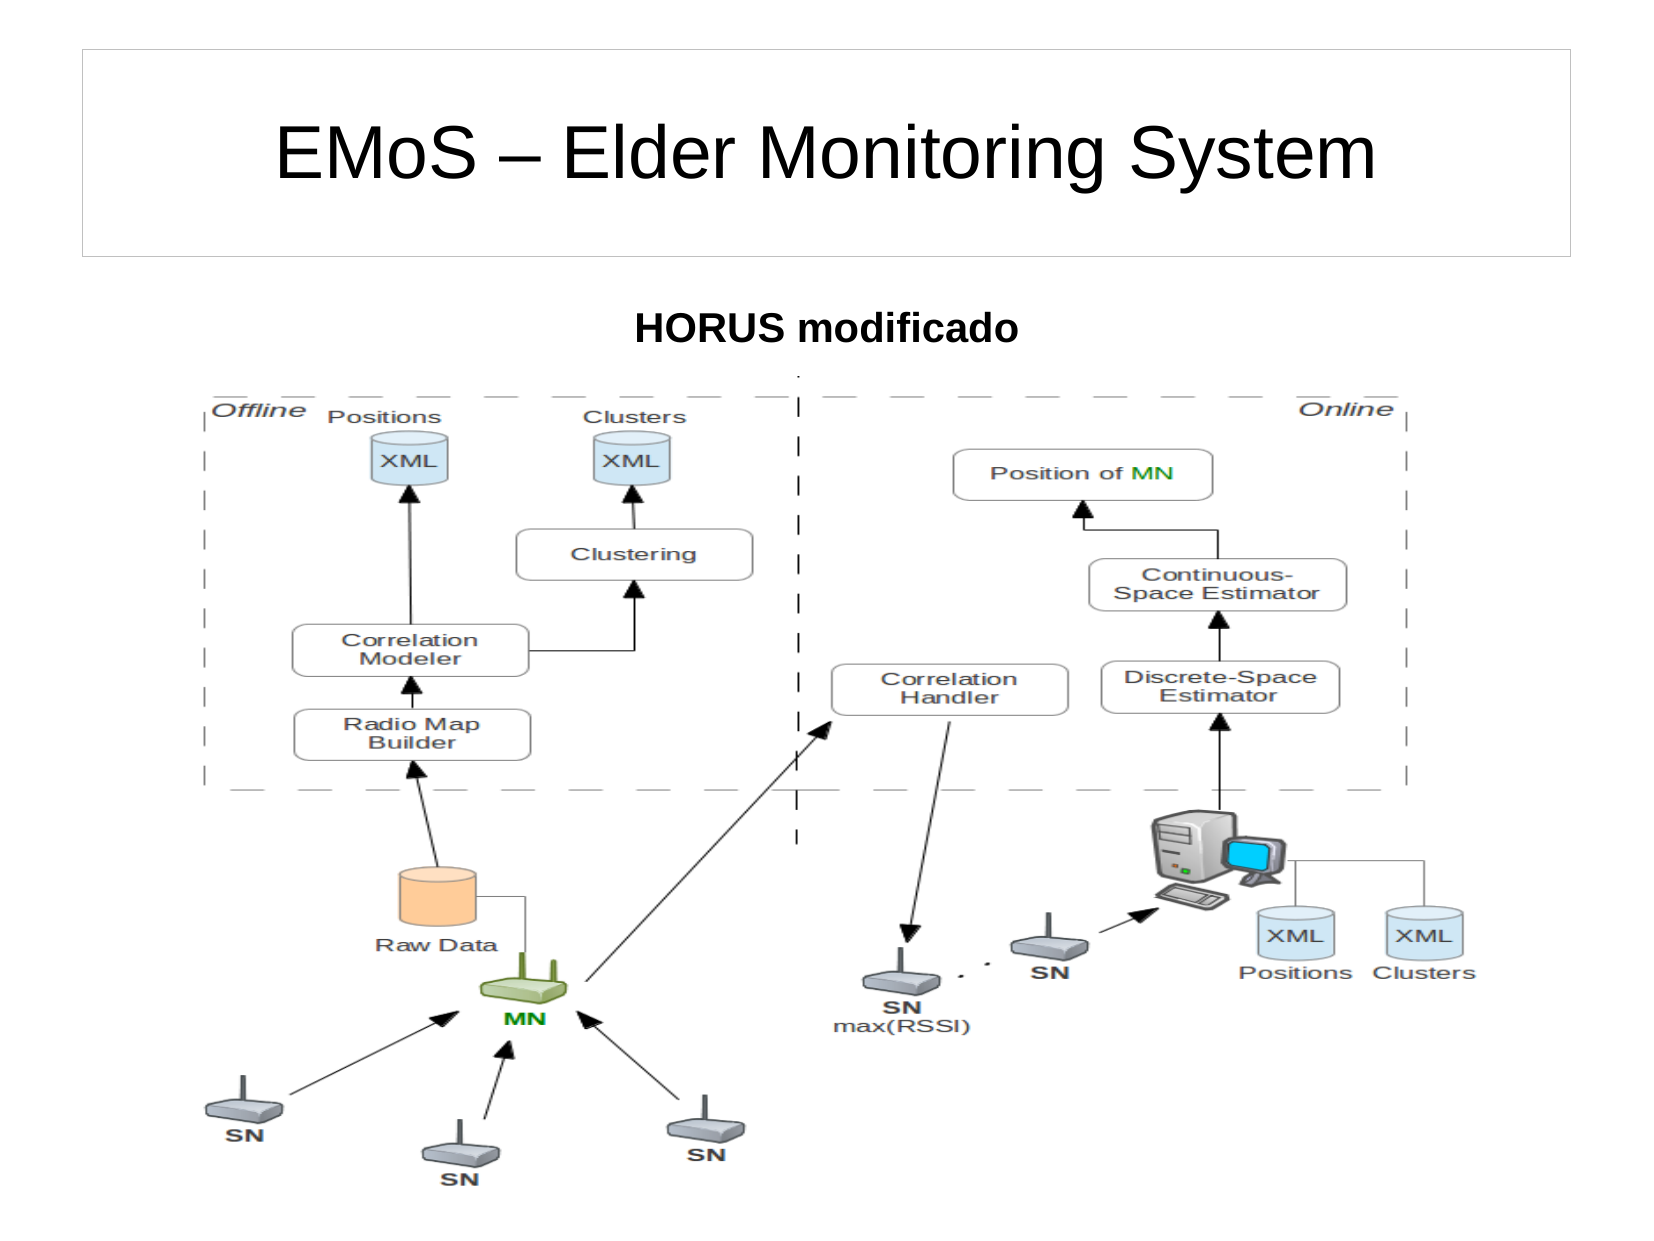

# EMoS – Elder Monitoring System
HORUS modificado